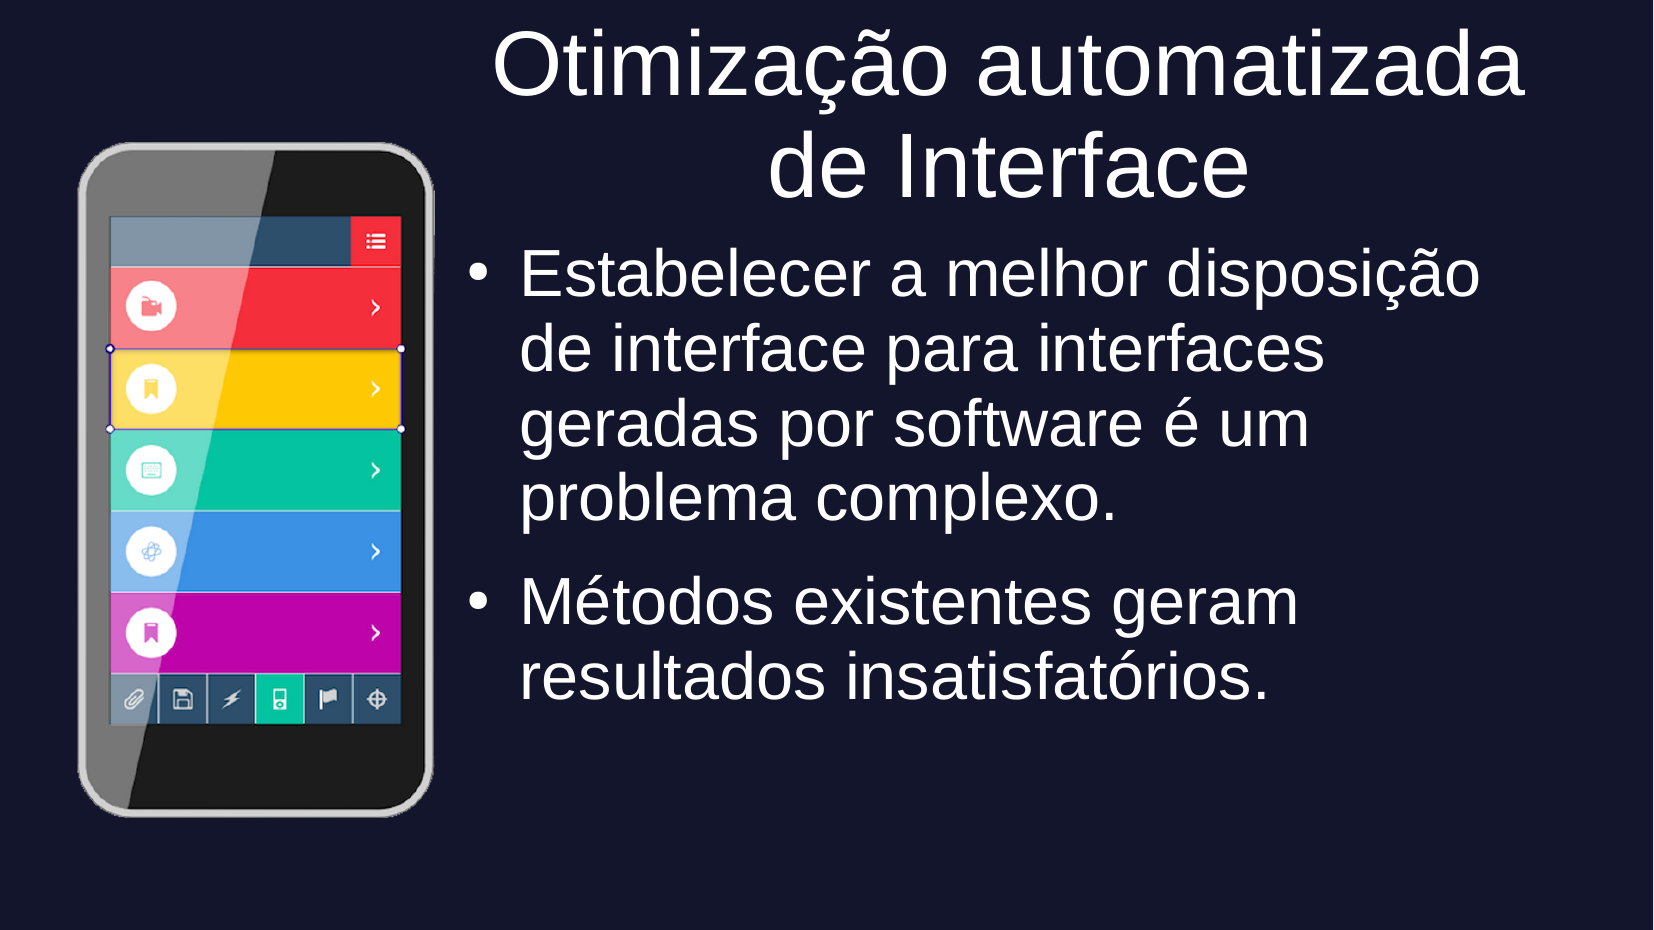

# Otimização automatizada de Interface
Estabelecer a melhor disposição de interface para interfaces geradas por software é um problema complexo.
Métodos existentes geram resultados insatisfatórios.